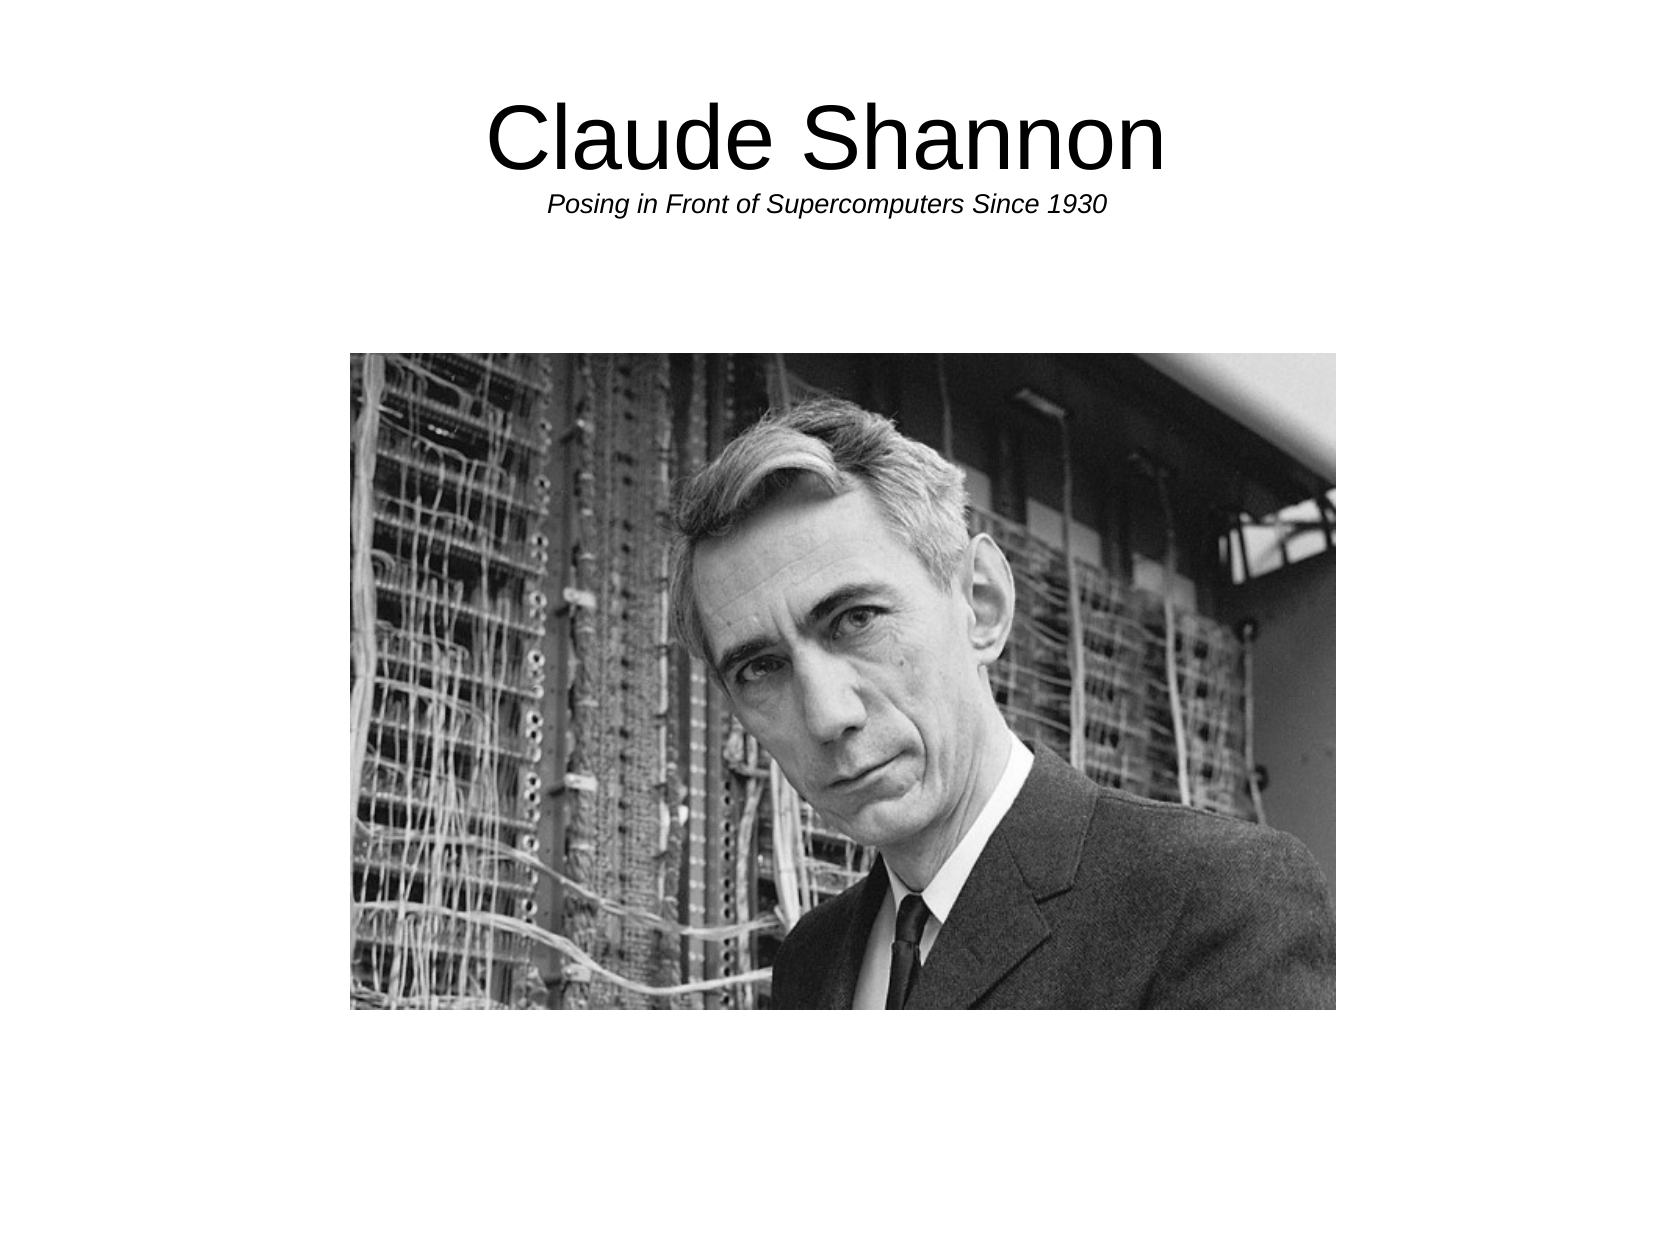

# Claude Shannon Posing in Front of Supercomputers Since 1930